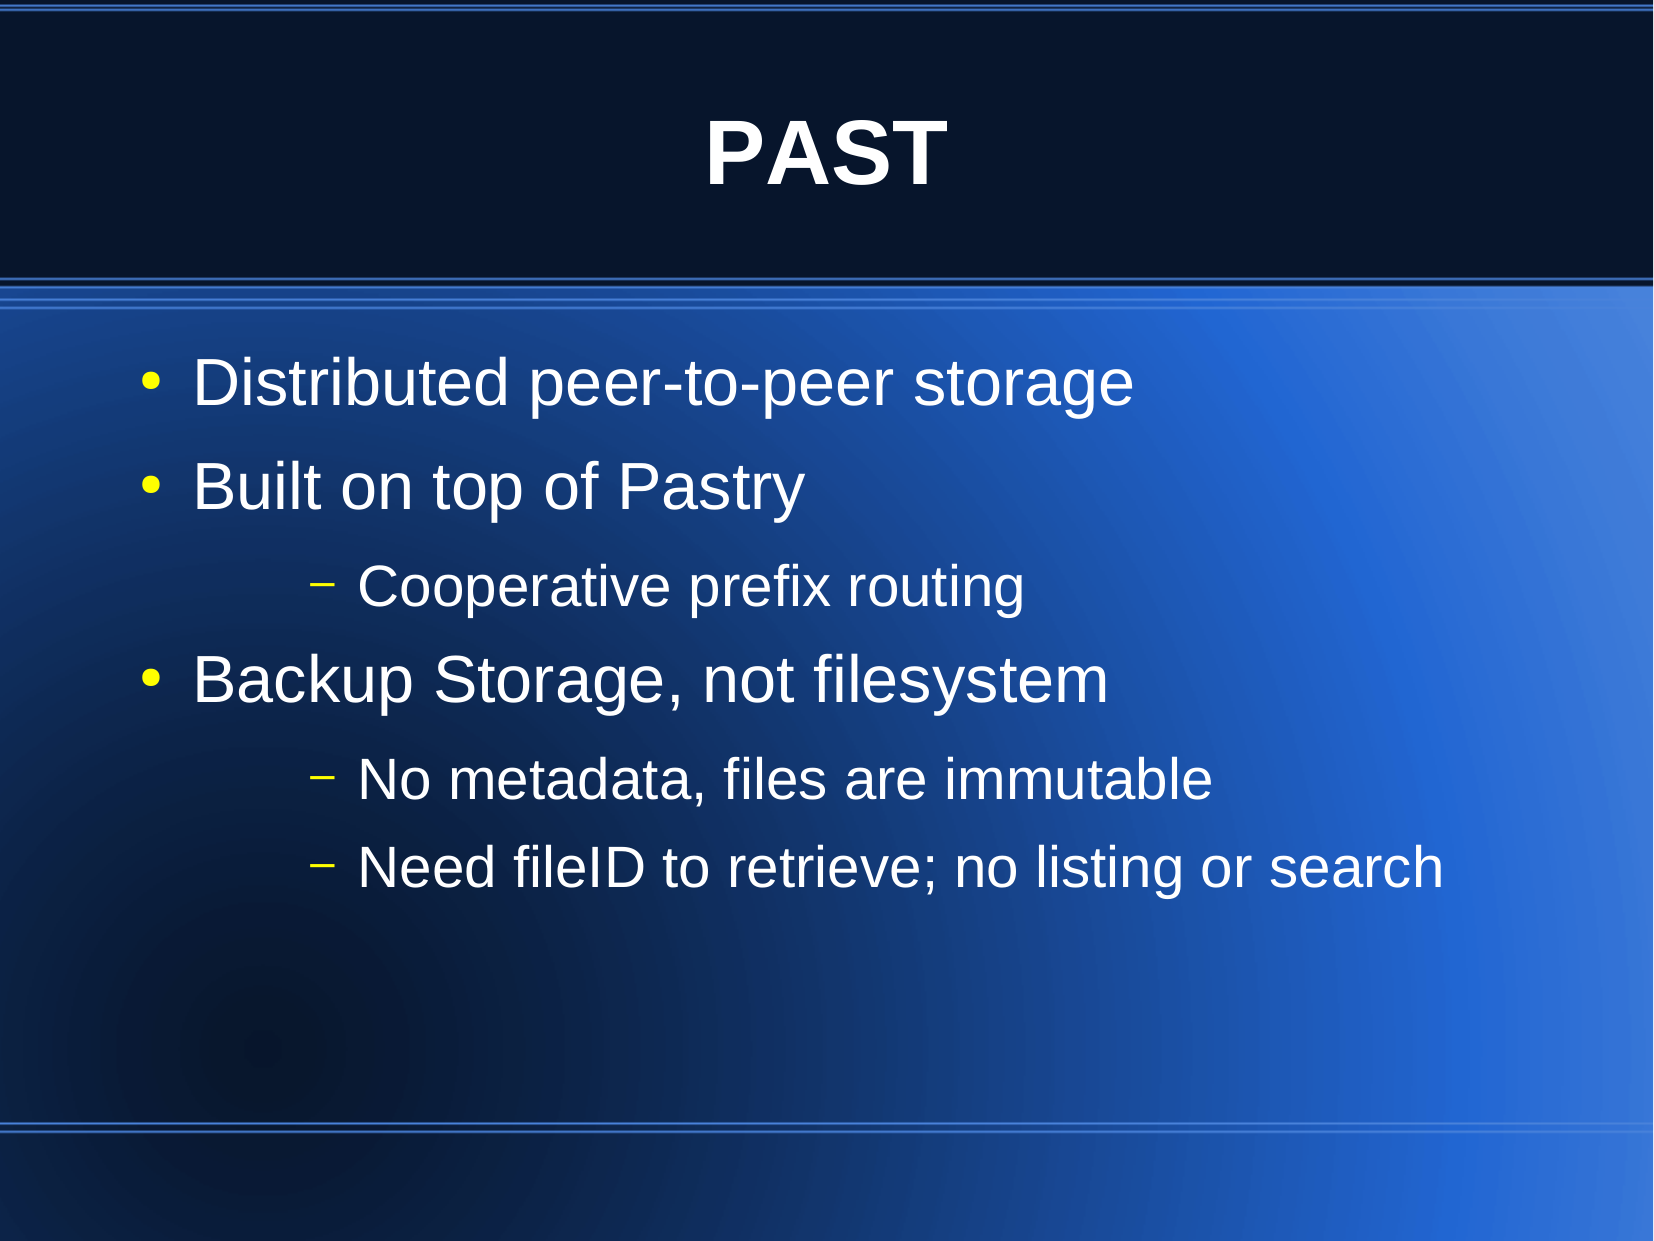

# PAST
Distributed peer-to-peer storage
Built on top of Pastry
Cooperative prefix routing
Backup Storage, not filesystem
No metadata, files are immutable
Need fileID to retrieve; no listing or search